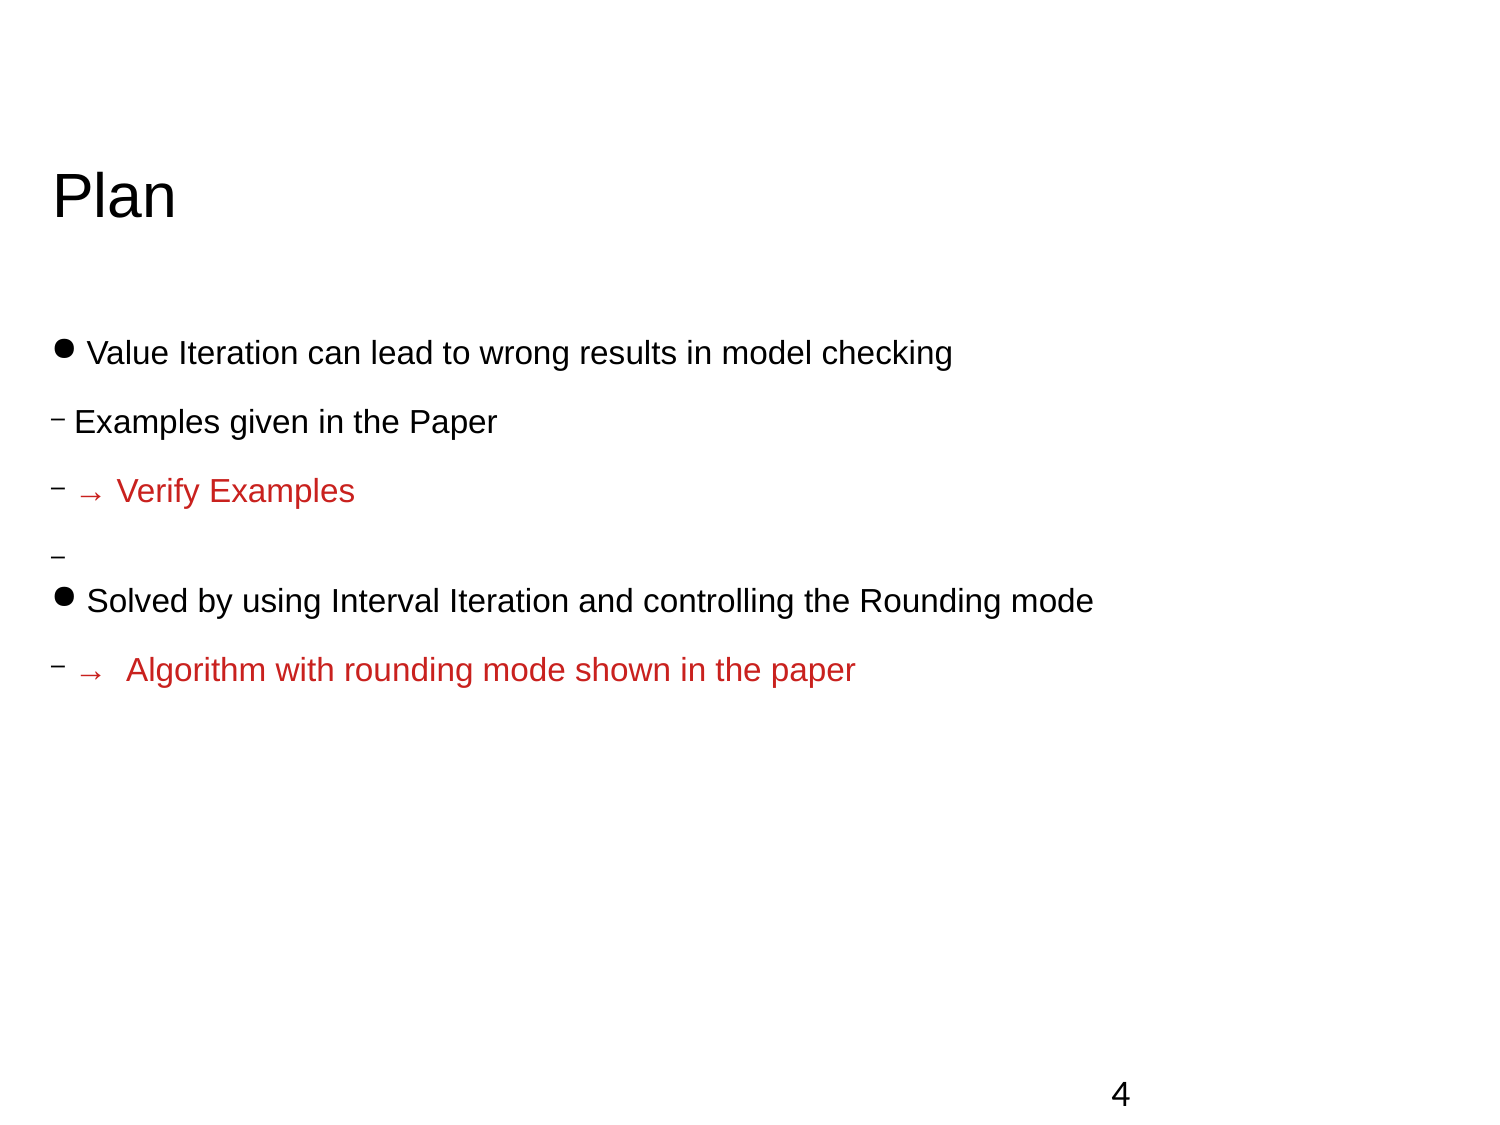

Plan
# Value Iteration can lead to wrong results in model checking
 Examples given in the Paper
 → Verify Examples
 Solved by using Interval Iteration and controlling the Rounding mode
 → Algorithm with rounding mode shown in the paper